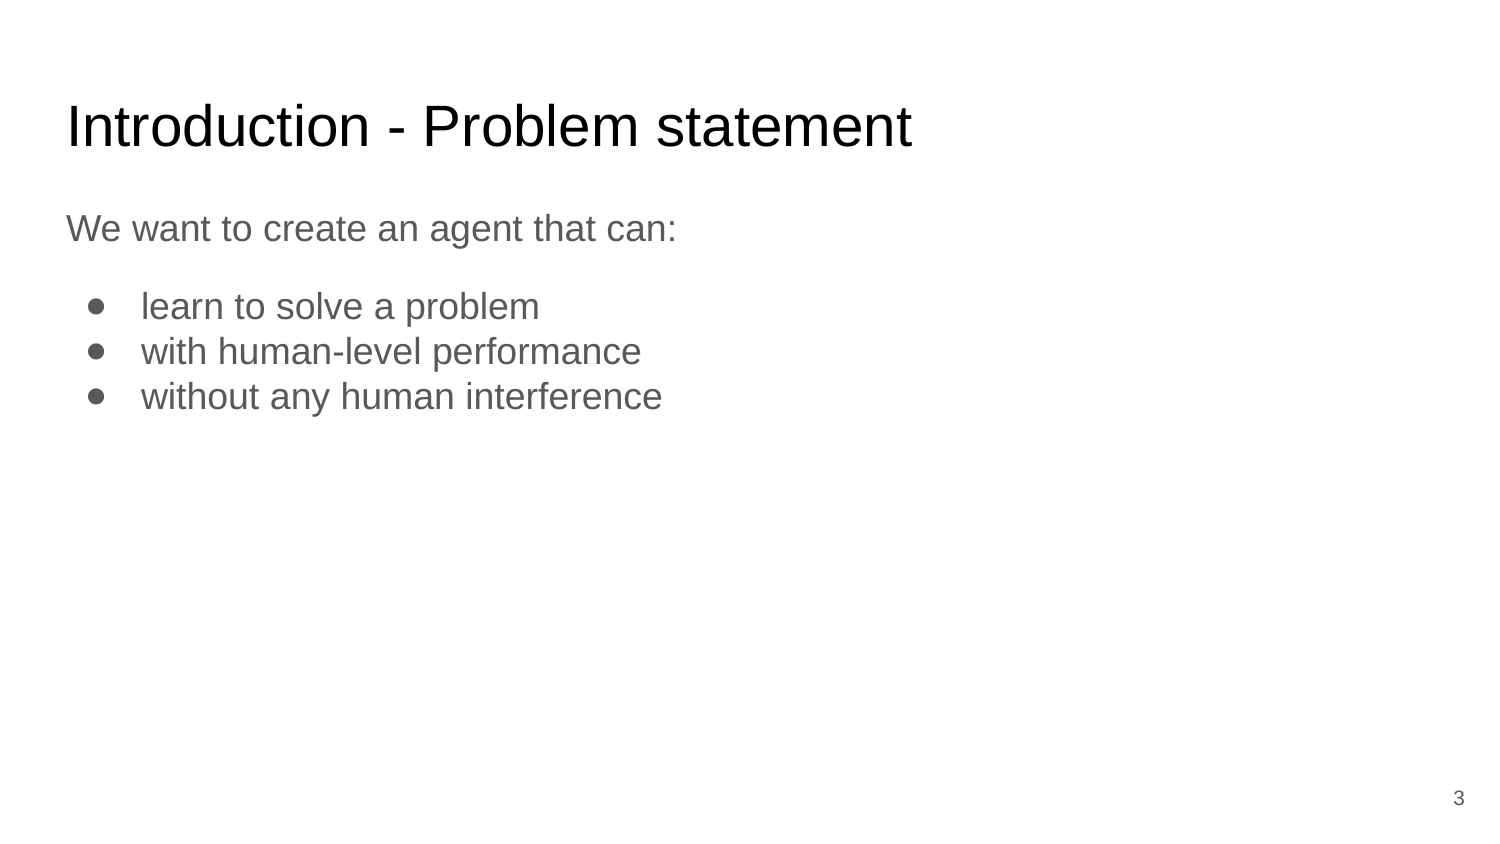

# Introduction - Problem statement
We want to create an agent that can:
learn to solve a problem
with human-level performance
without any human interference